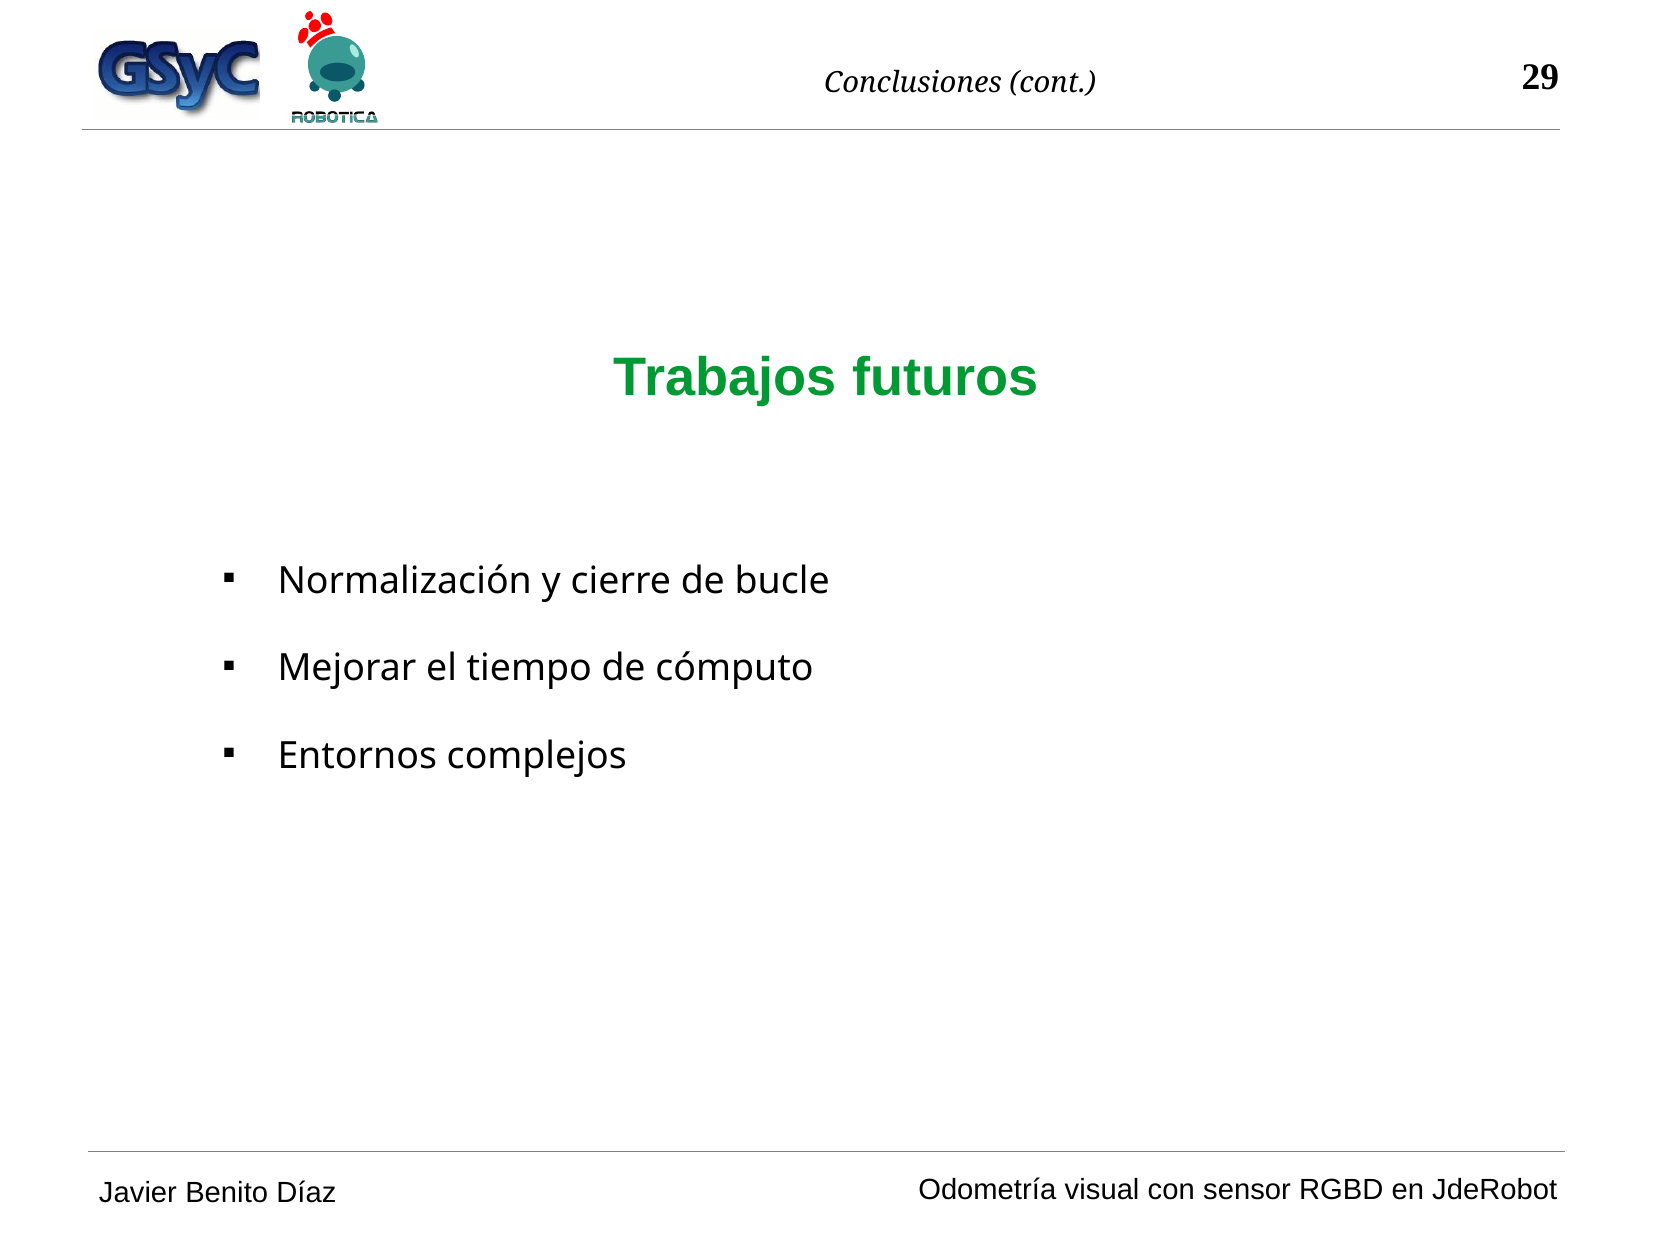

29
Conclusiones (cont.)
# Trabajos futuros
Normalización y cierre de bucle
Mejorar el tiempo de cómputo
Entornos complejos